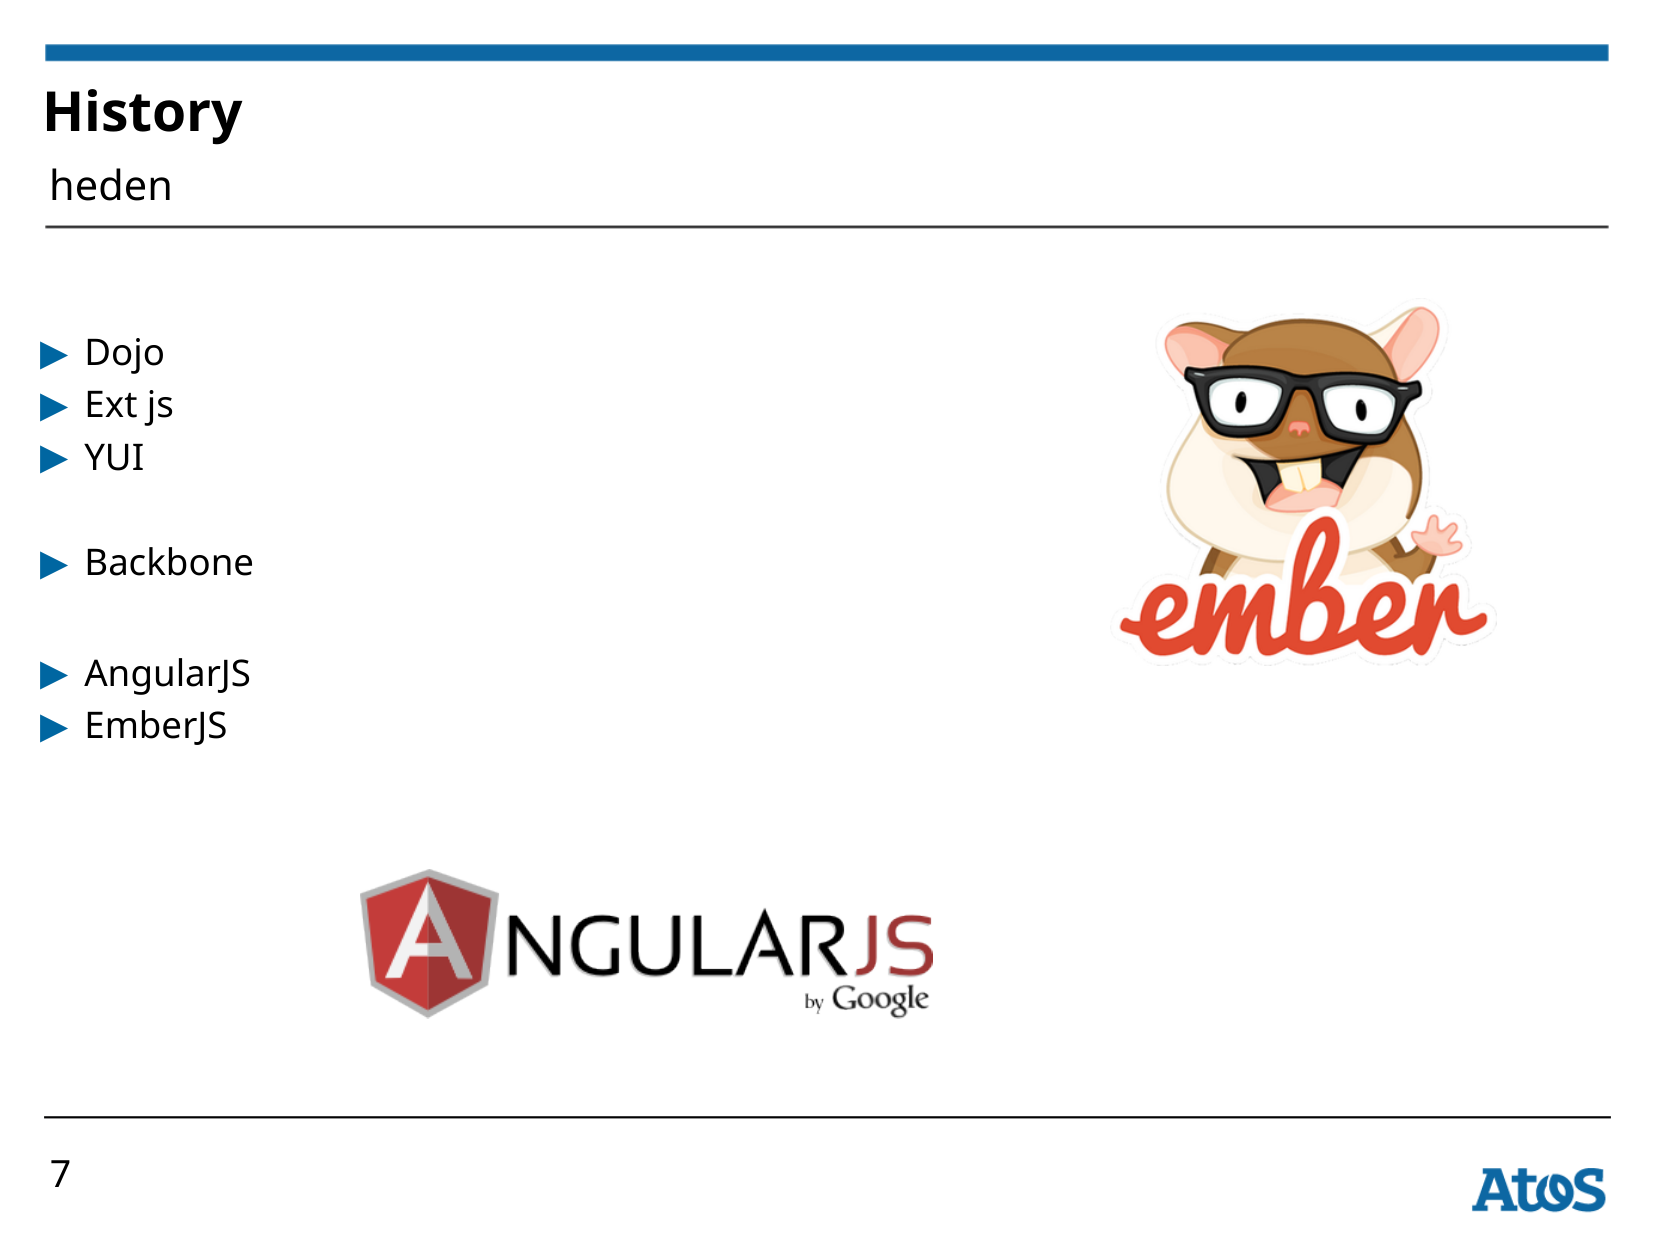

# History
heden
Dojo
Ext js
YUI
Backbone
AngularJS
EmberJS